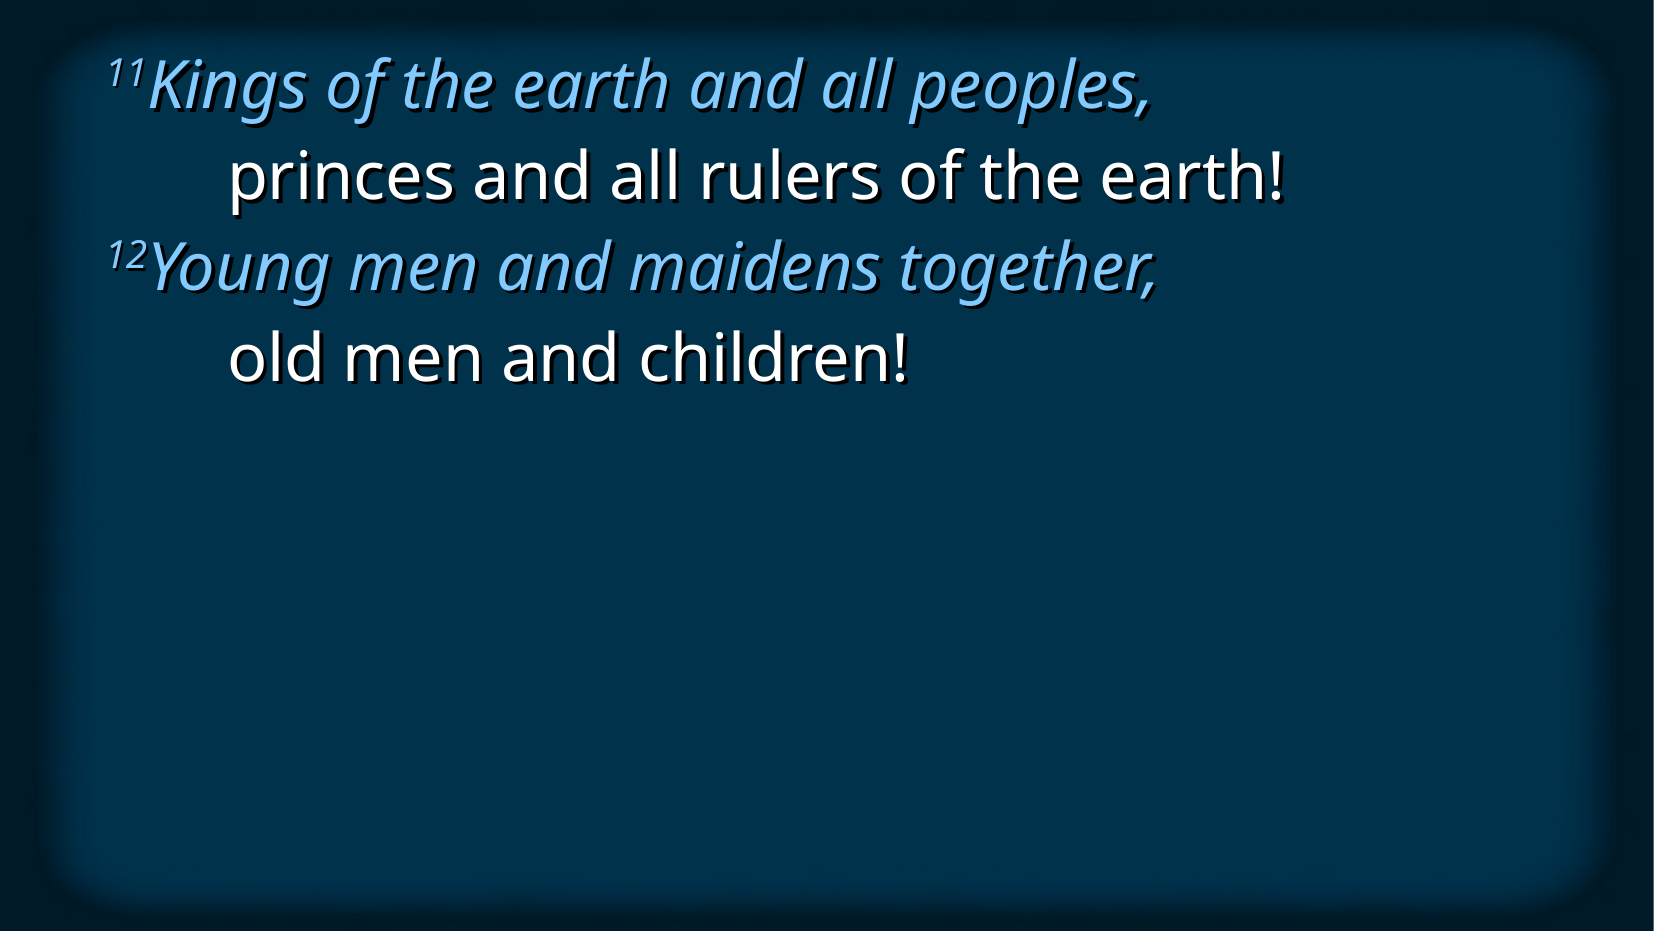

11Kings of the earth and all peoples,
 princes and all rulers of the earth!
12Young men and maidens together,
 old men and children!